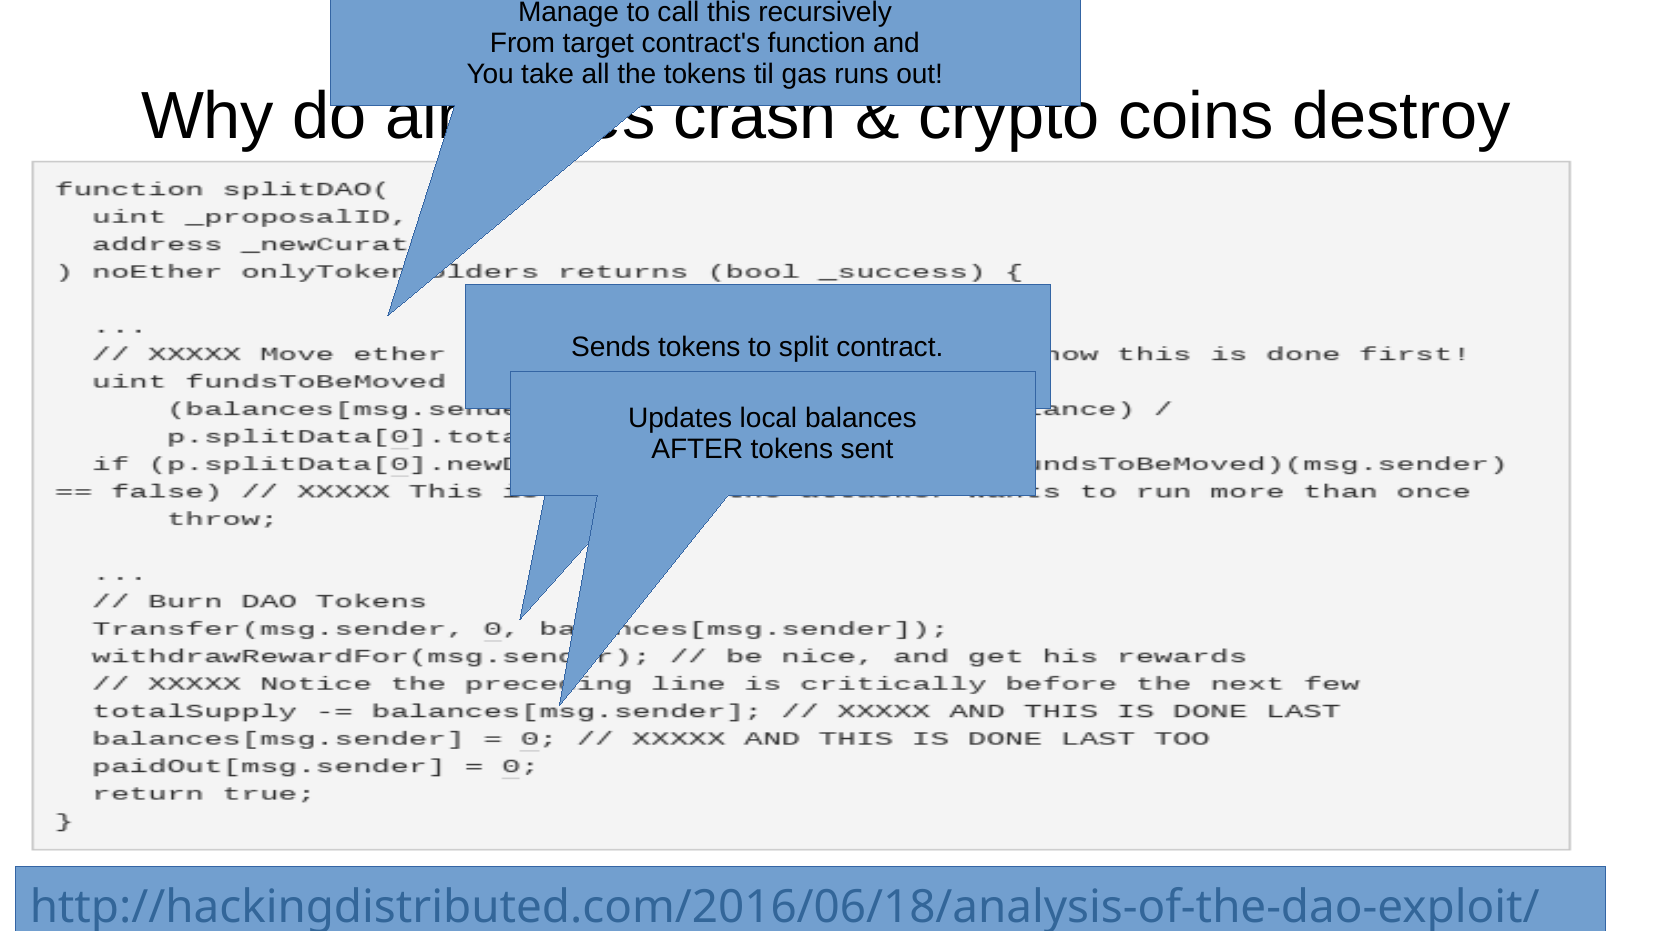

Manage to call this recursively
From target contract's function and
You take all the tokens til gas runs out!
# DaoSASTER! Why do airplanes crash & crypto coins destroy wealth?
Sends tokens to split contract.
Updates local balances
AFTER tokens sent
http://hackingdistributed.com/2016/06/18/analysis-of-the-dao-exploit/